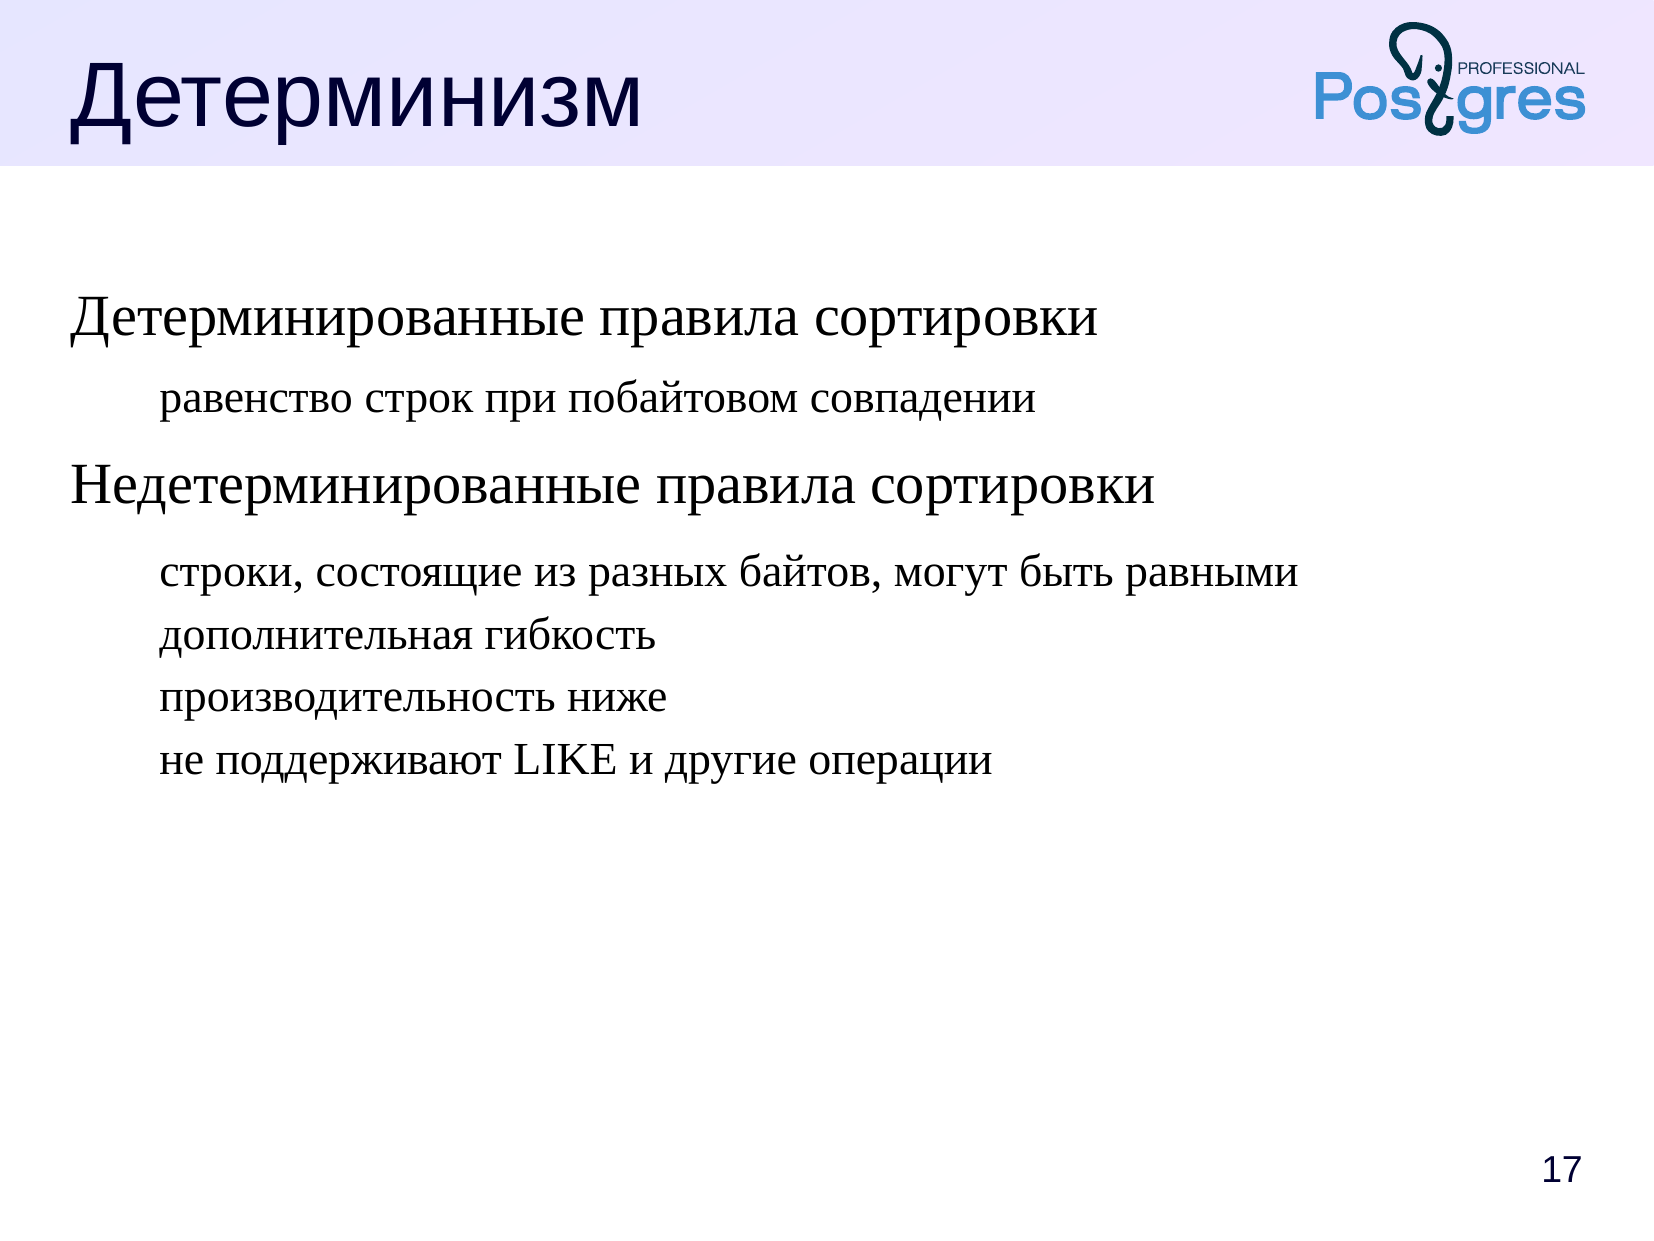

# Детерминизм
Детерминированные правила сортировки
равенство строк при побайтовом совпадении
Недетерминированные правила сортировки
строки, состоящие из разных байтов, могут быть равными
дополнительная гибкость
производительность ниже
не поддерживают LIKE и другие операции